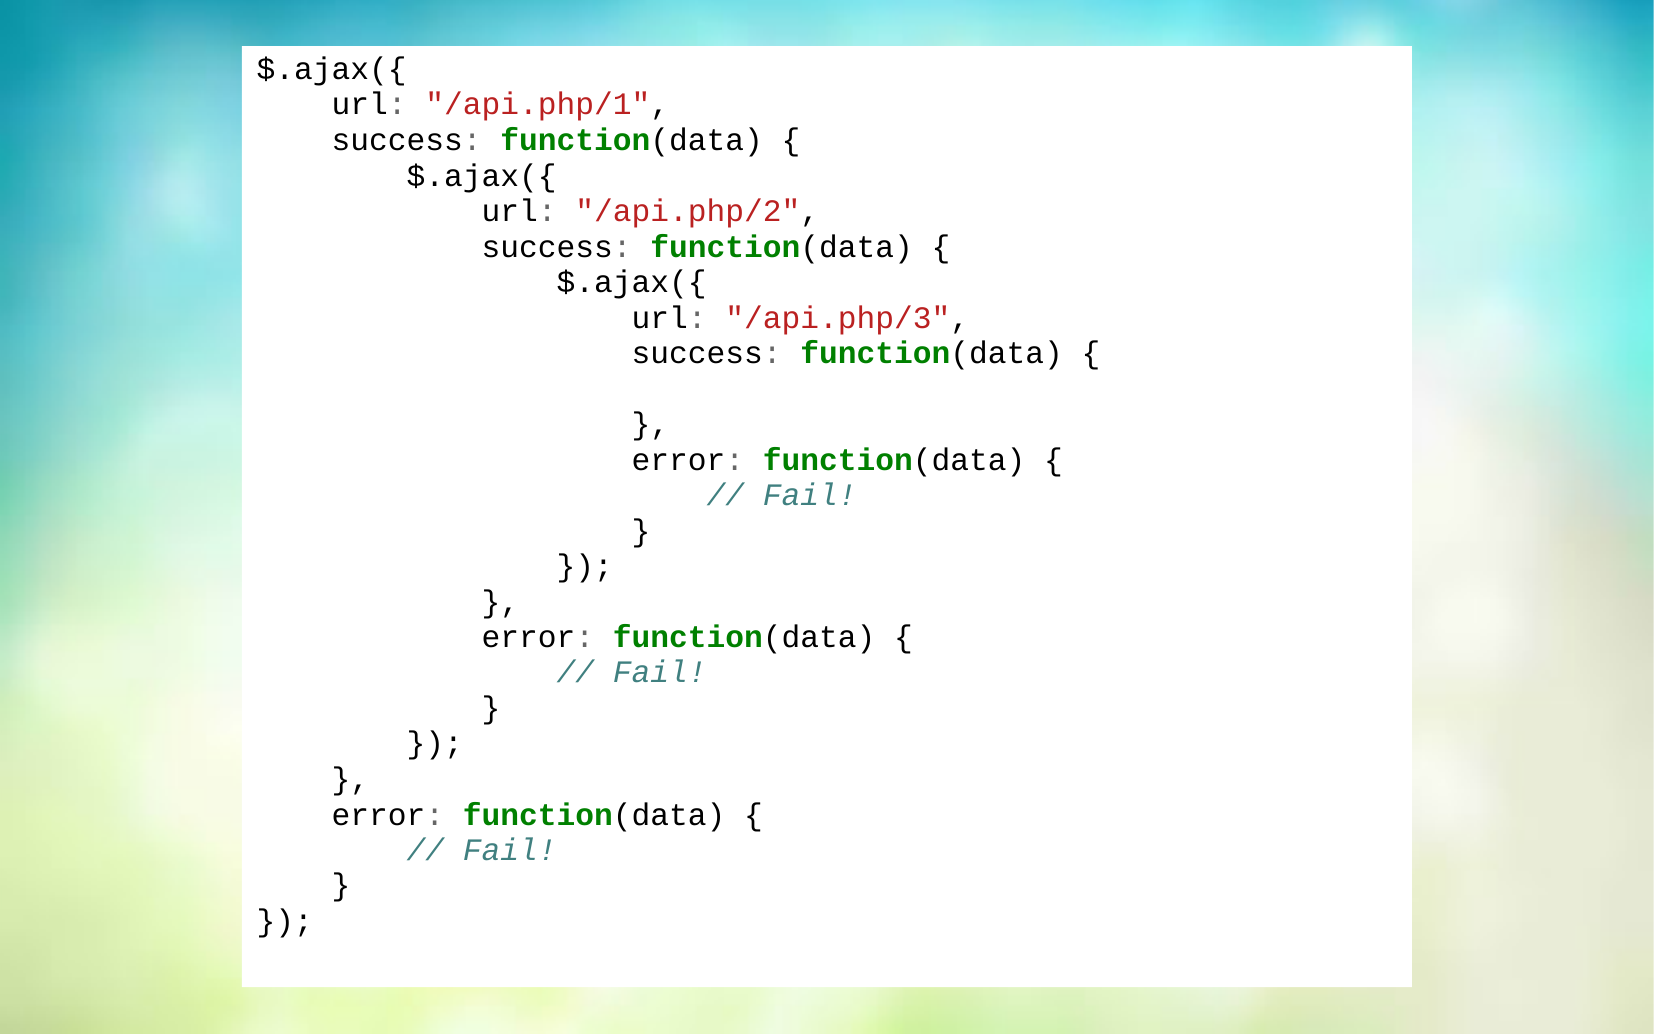

$.ajax({
 url: "/api.php/1",
 success: function(data) {
 $.ajax({
 url: "/api.php/2",
 success: function(data) {
 $.ajax({
 url: "/api.php/3",
 success: function(data) {
 },
 error: function(data) {
 // Fail!
 }
 });
 },
 error: function(data) {
 // Fail!
 }
 });
 },
 error: function(data) {
 // Fail!
 }
});